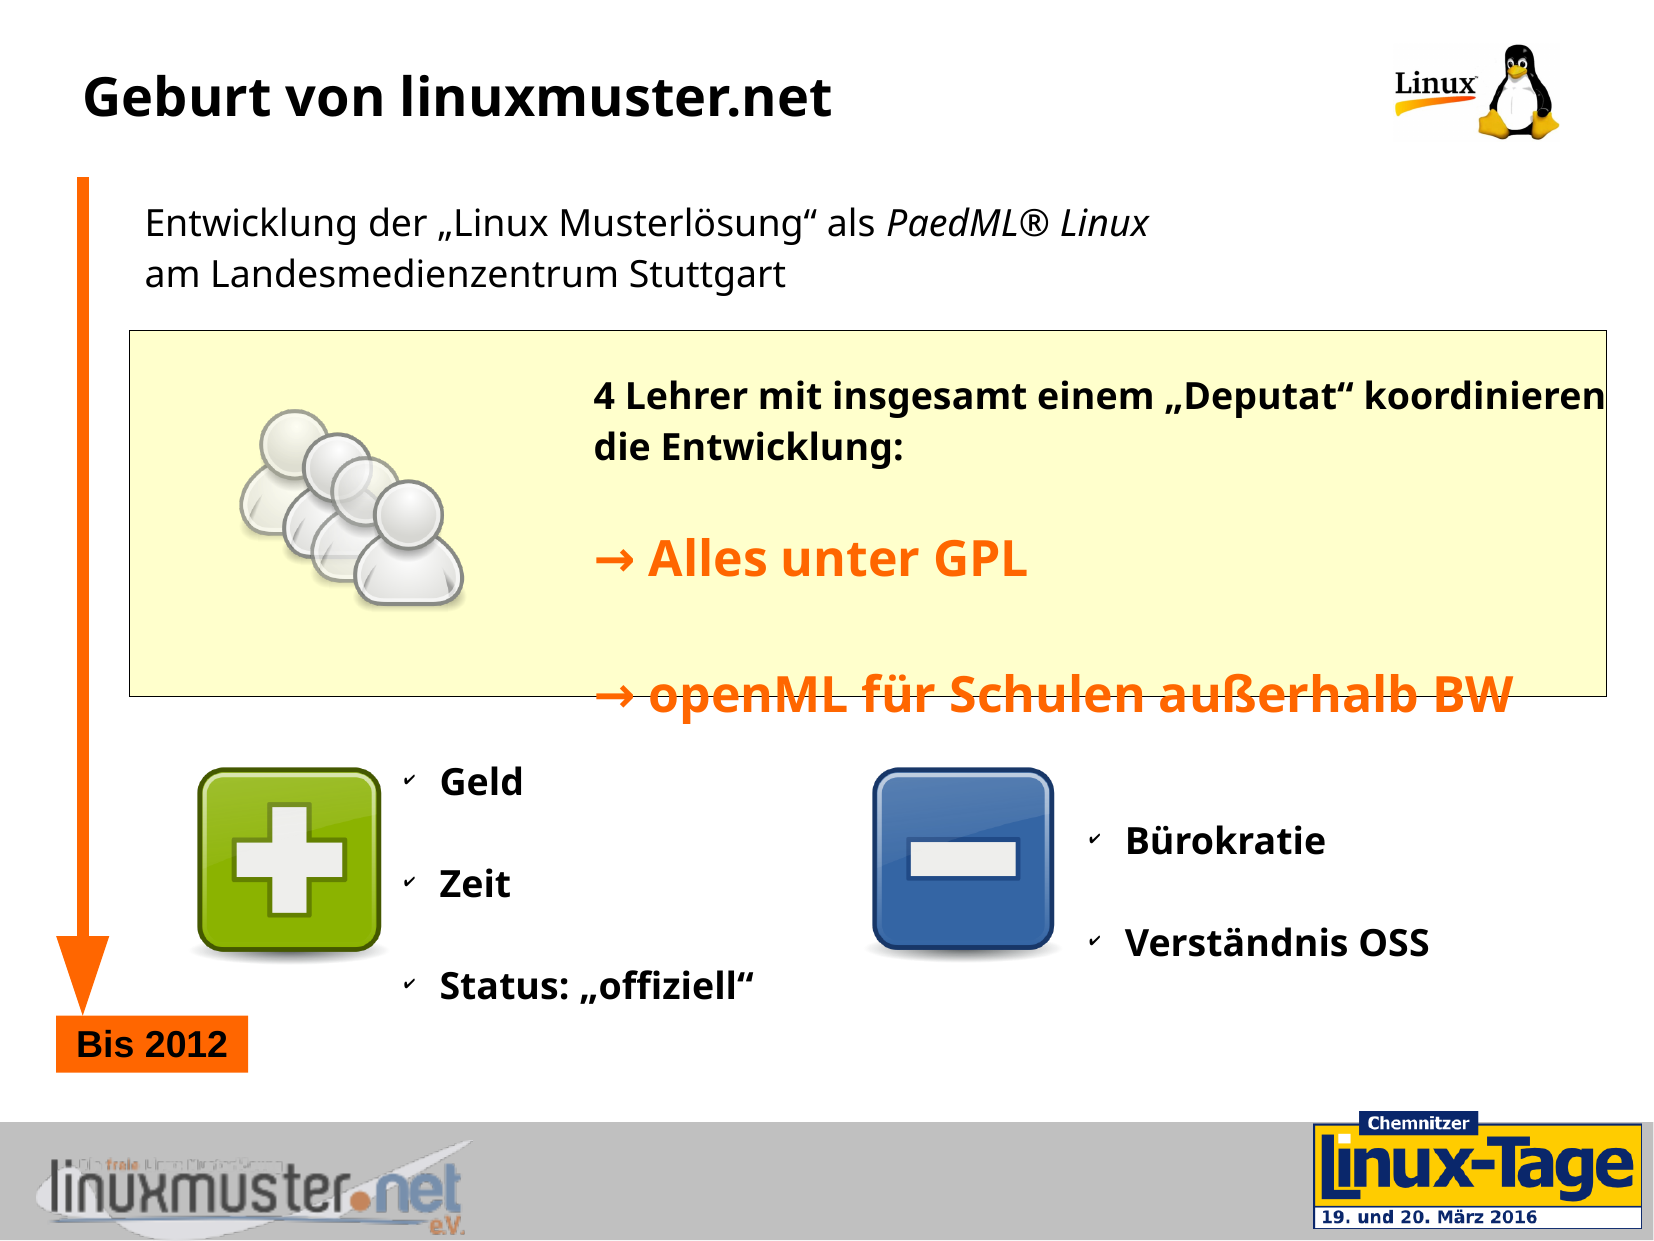

# Geburt von linuxmuster.net
Entwicklung der „Linux Musterlösung“ als PaedML® Linux
am Landesmedienzentrum Stuttgart
4 Lehrer mit insgesamt einem „Deputat“ koordinieren
die Entwicklung:
→ Alles unter GPL
→ openML für Schulen außerhalb BW
Geld
Zeit
Status: „offiziell“
Bürokratie
Verständnis OSS
Bis 2012